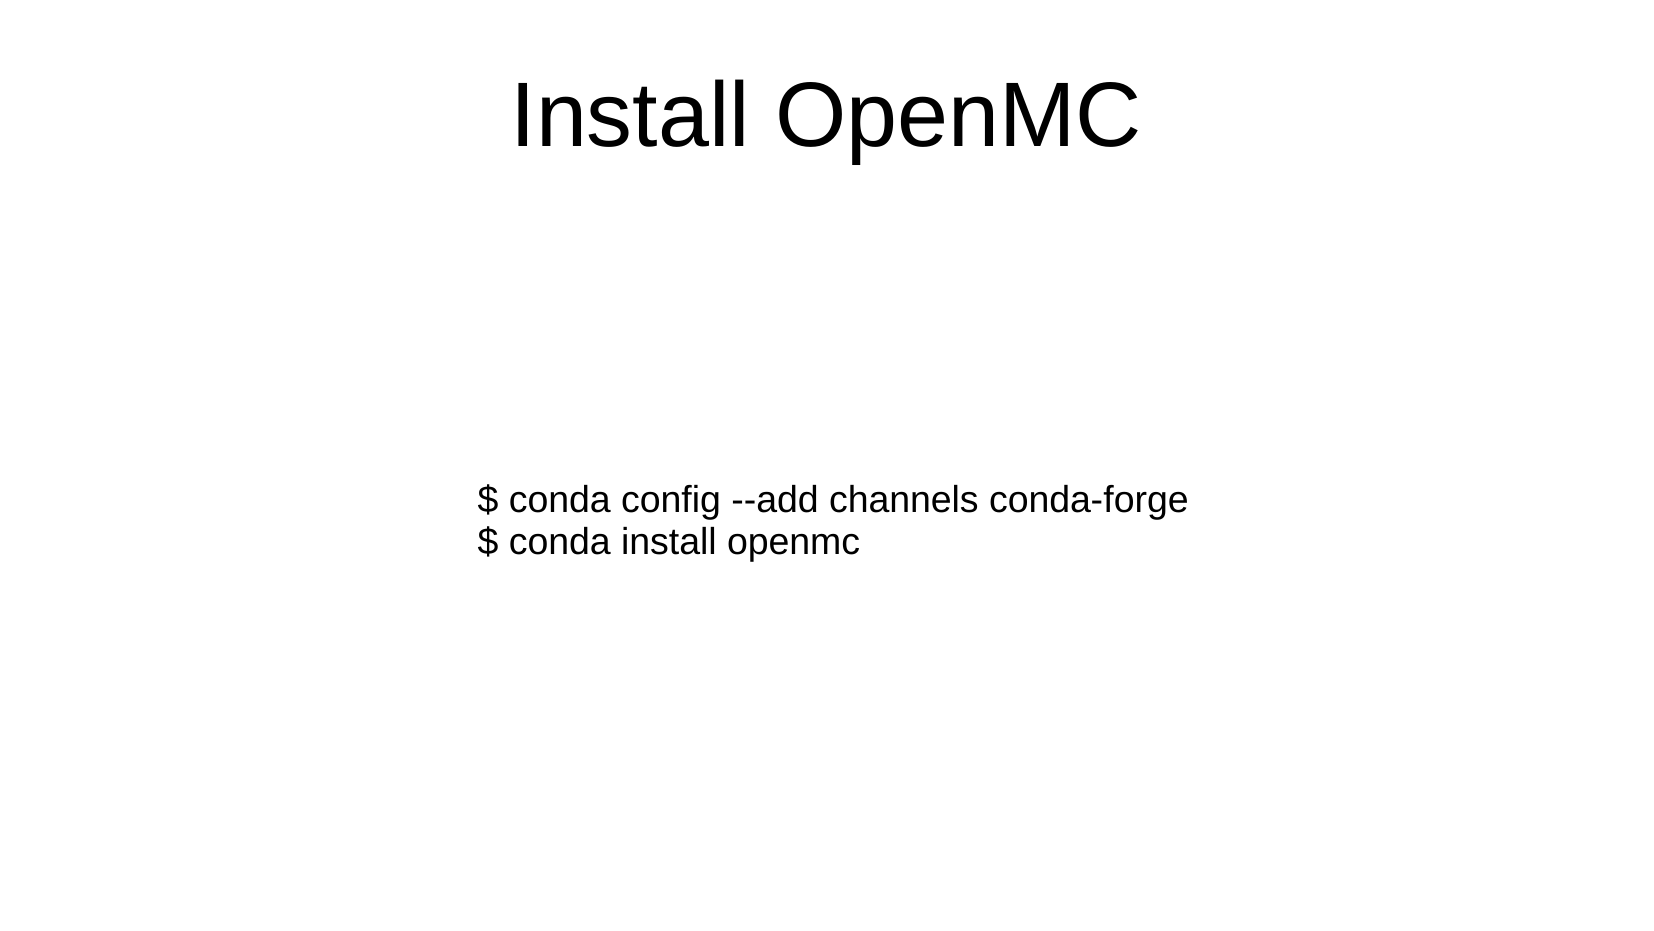

# Install OpenMC
$ conda config --add channels conda-forge
$ conda install openmc